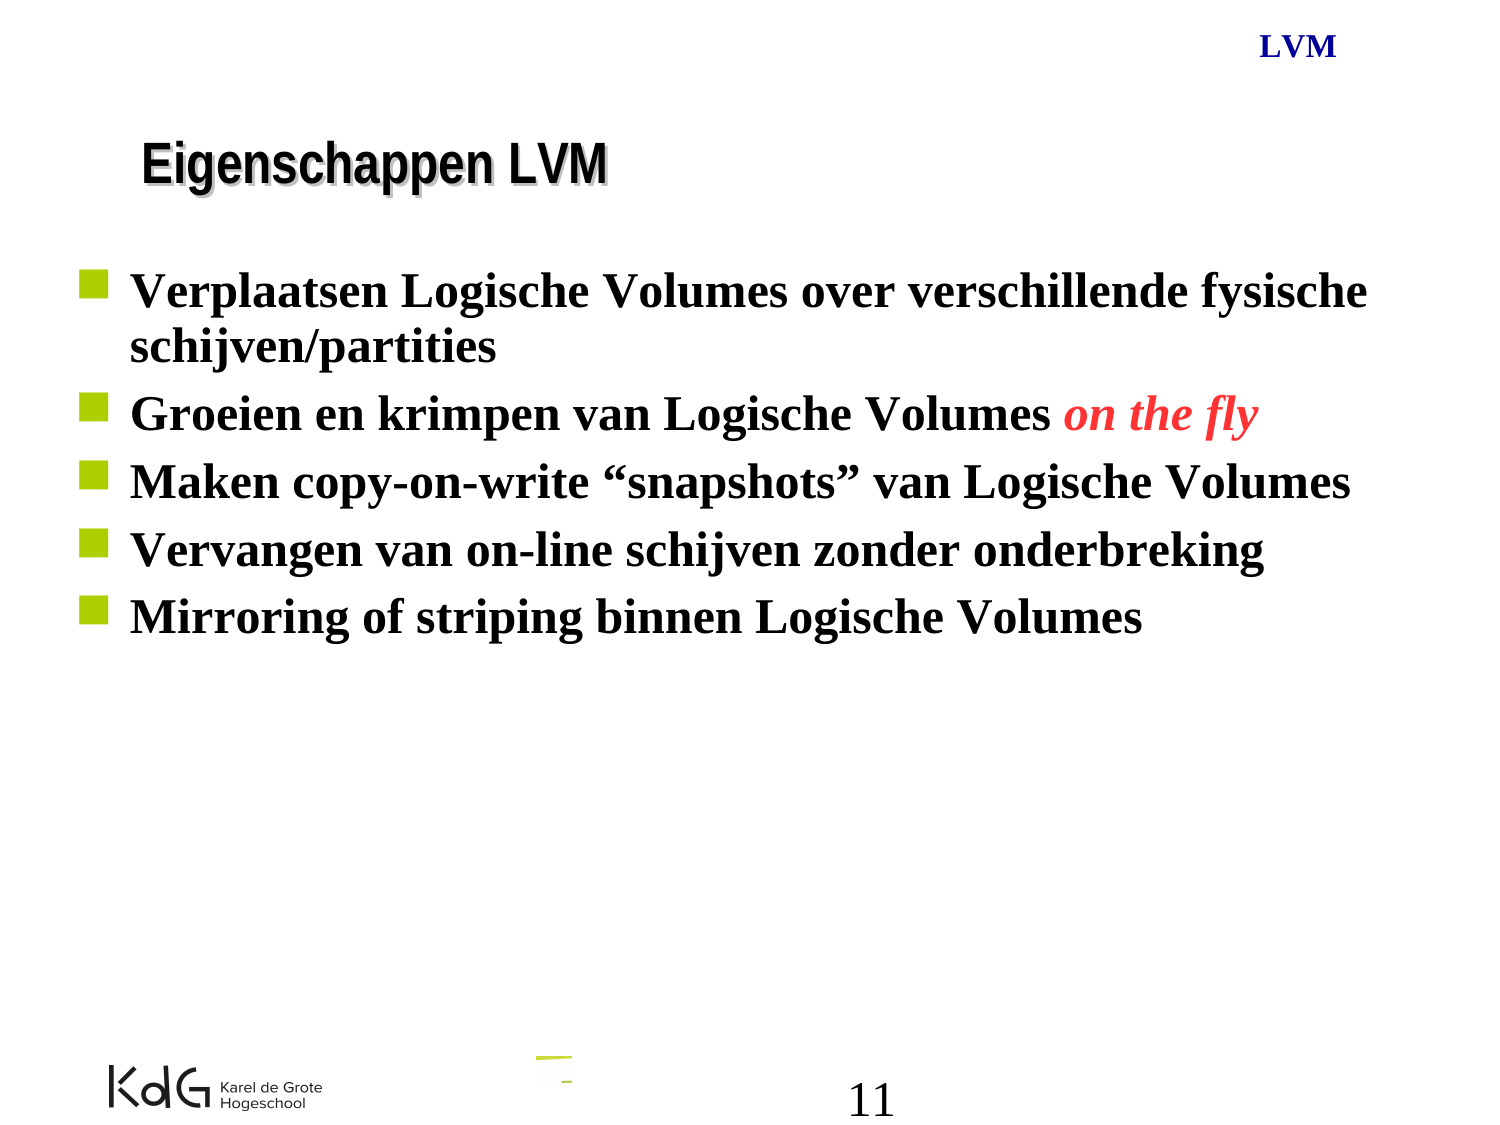

# Eigenschappen LVM
Verplaatsen Logische Volumes over verschillende fysische schijven/partities
Groeien en krimpen van Logische Volumes on the fly
Maken copy-on-write “snapshots” van Logische Volumes
Vervangen van on-line schijven zonder onderbreking
Mirroring of striping binnen Logische Volumes